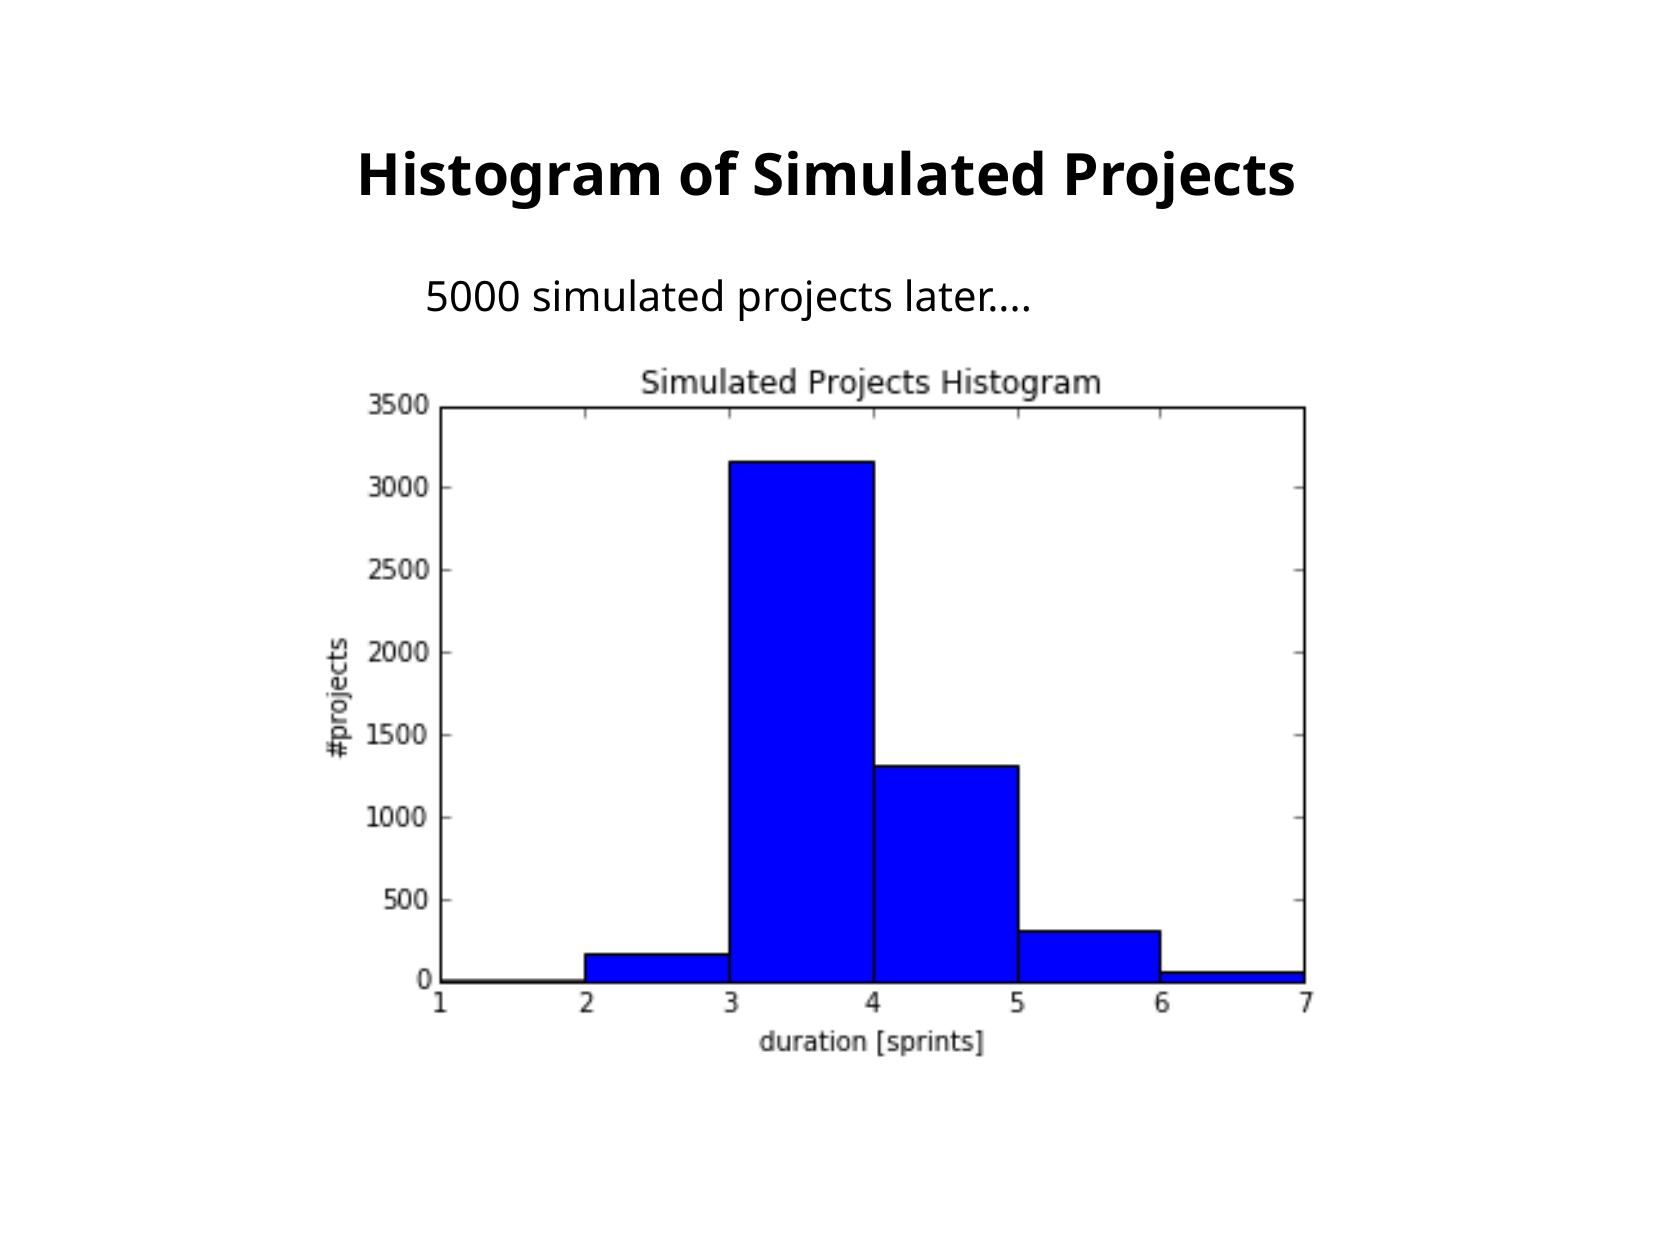

# Histogram of Simulated Projects
5000 simulated projects later....